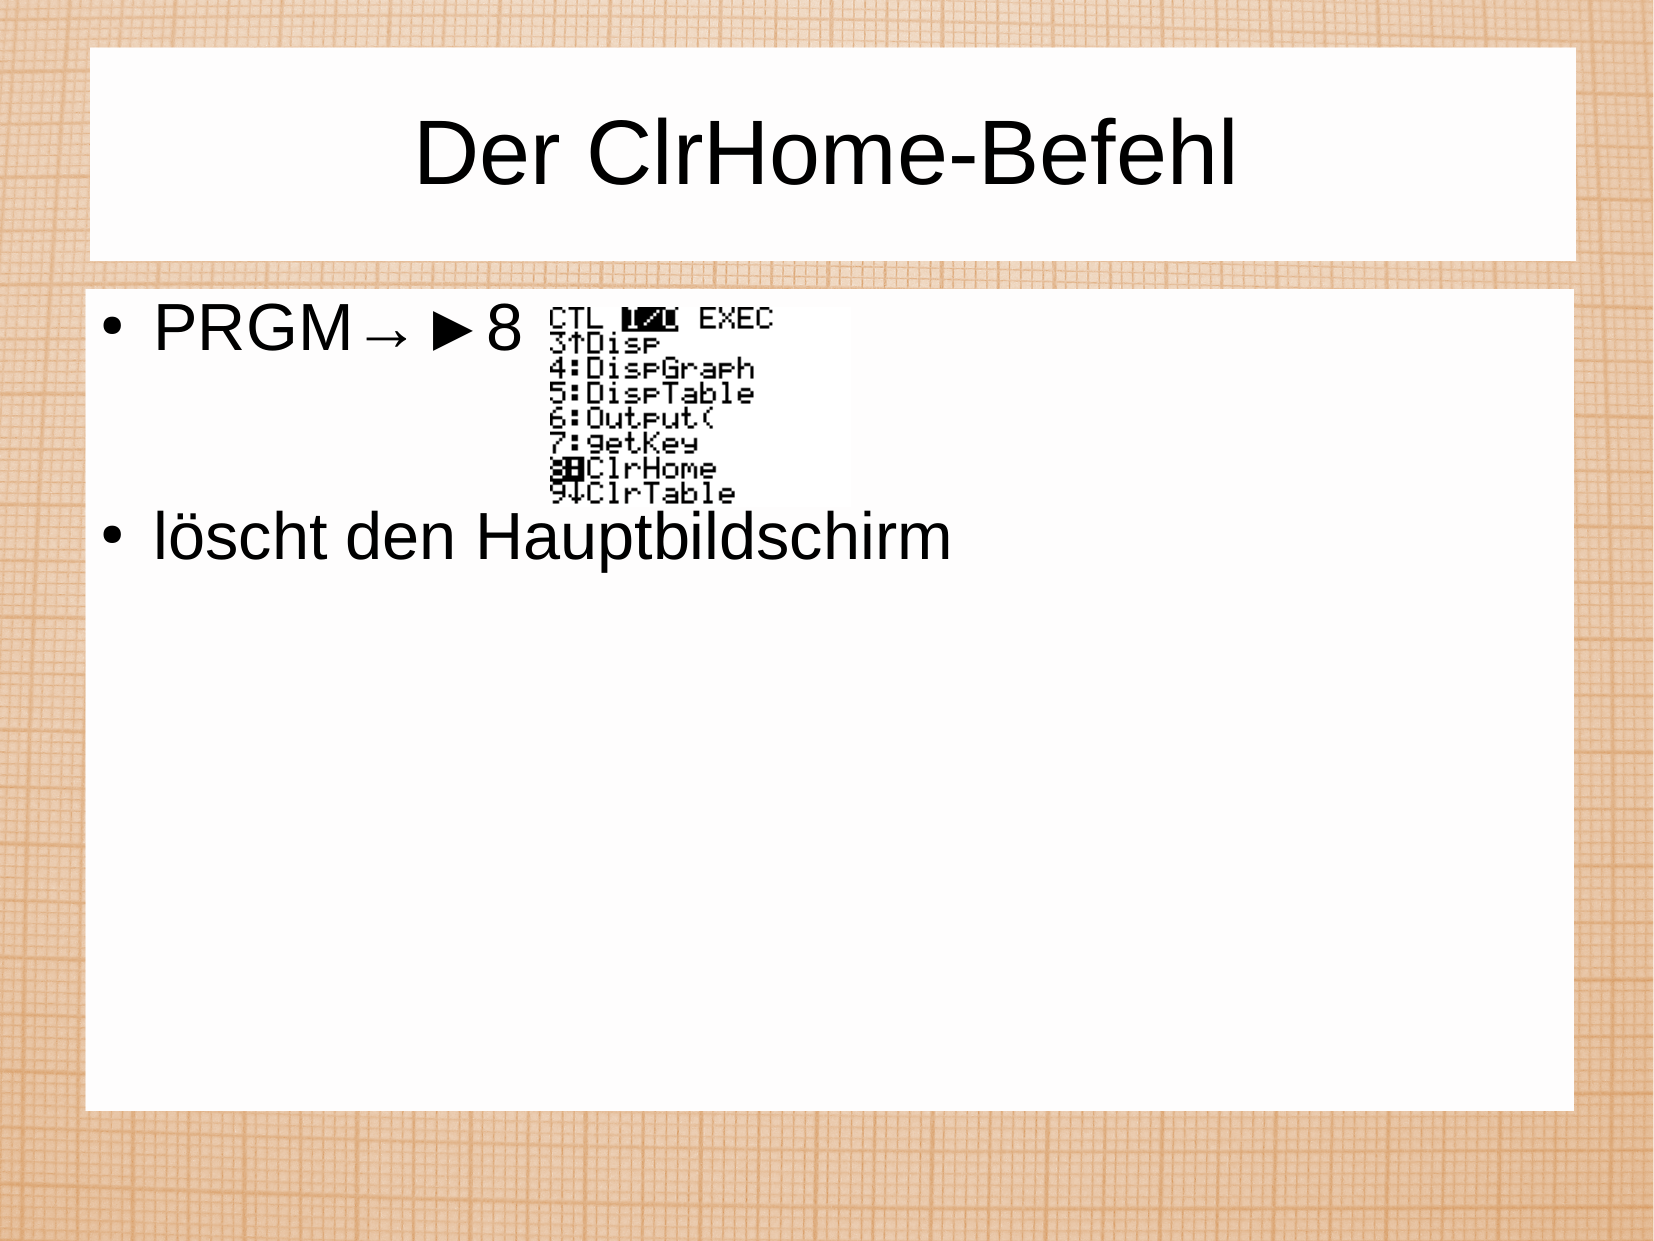

# Der ClrHome-Befehl
PRGM→►8
löscht den Hauptbildschirm